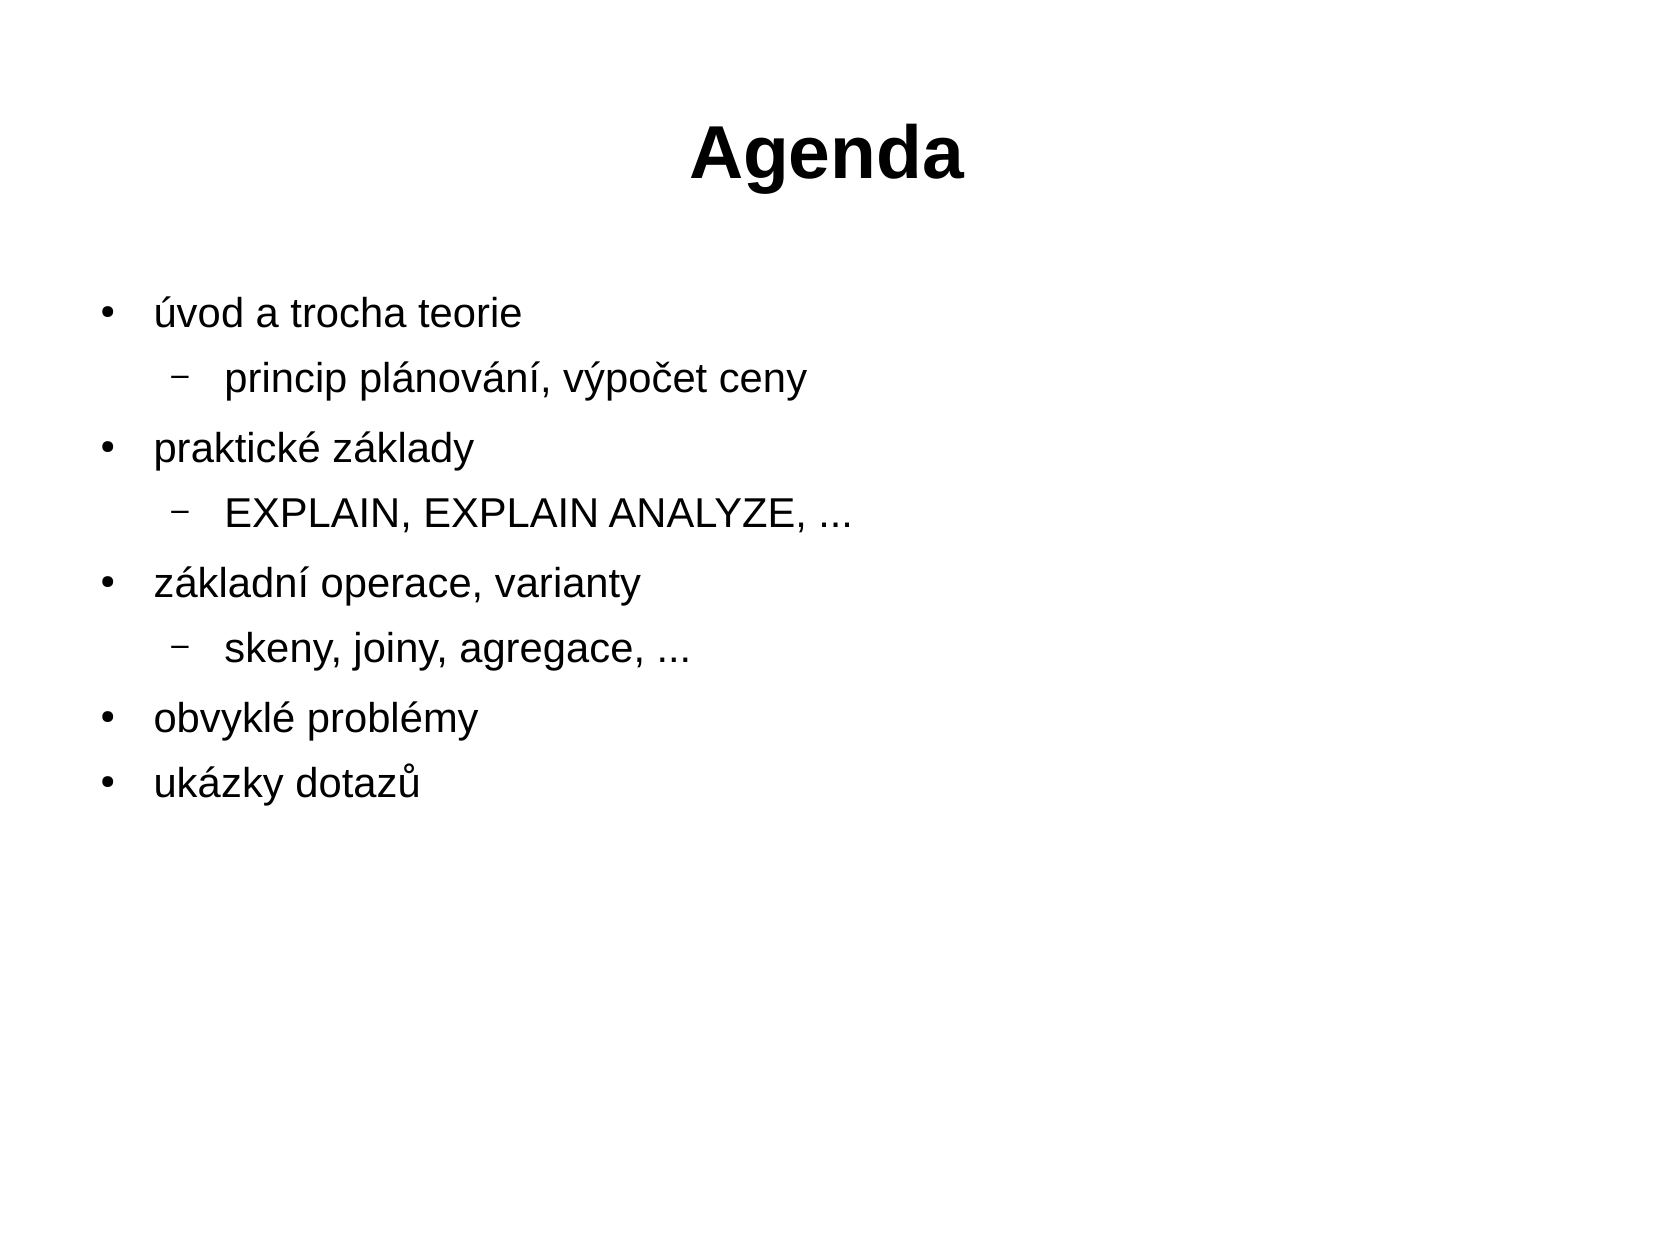

# Agenda
úvod a trocha teorie
princip plánování, výpočet ceny
praktické základy
EXPLAIN, EXPLAIN ANALYZE, ...
základní operace, varianty
skeny, joiny, agregace, ...
obvyklé problémy
ukázky dotazů